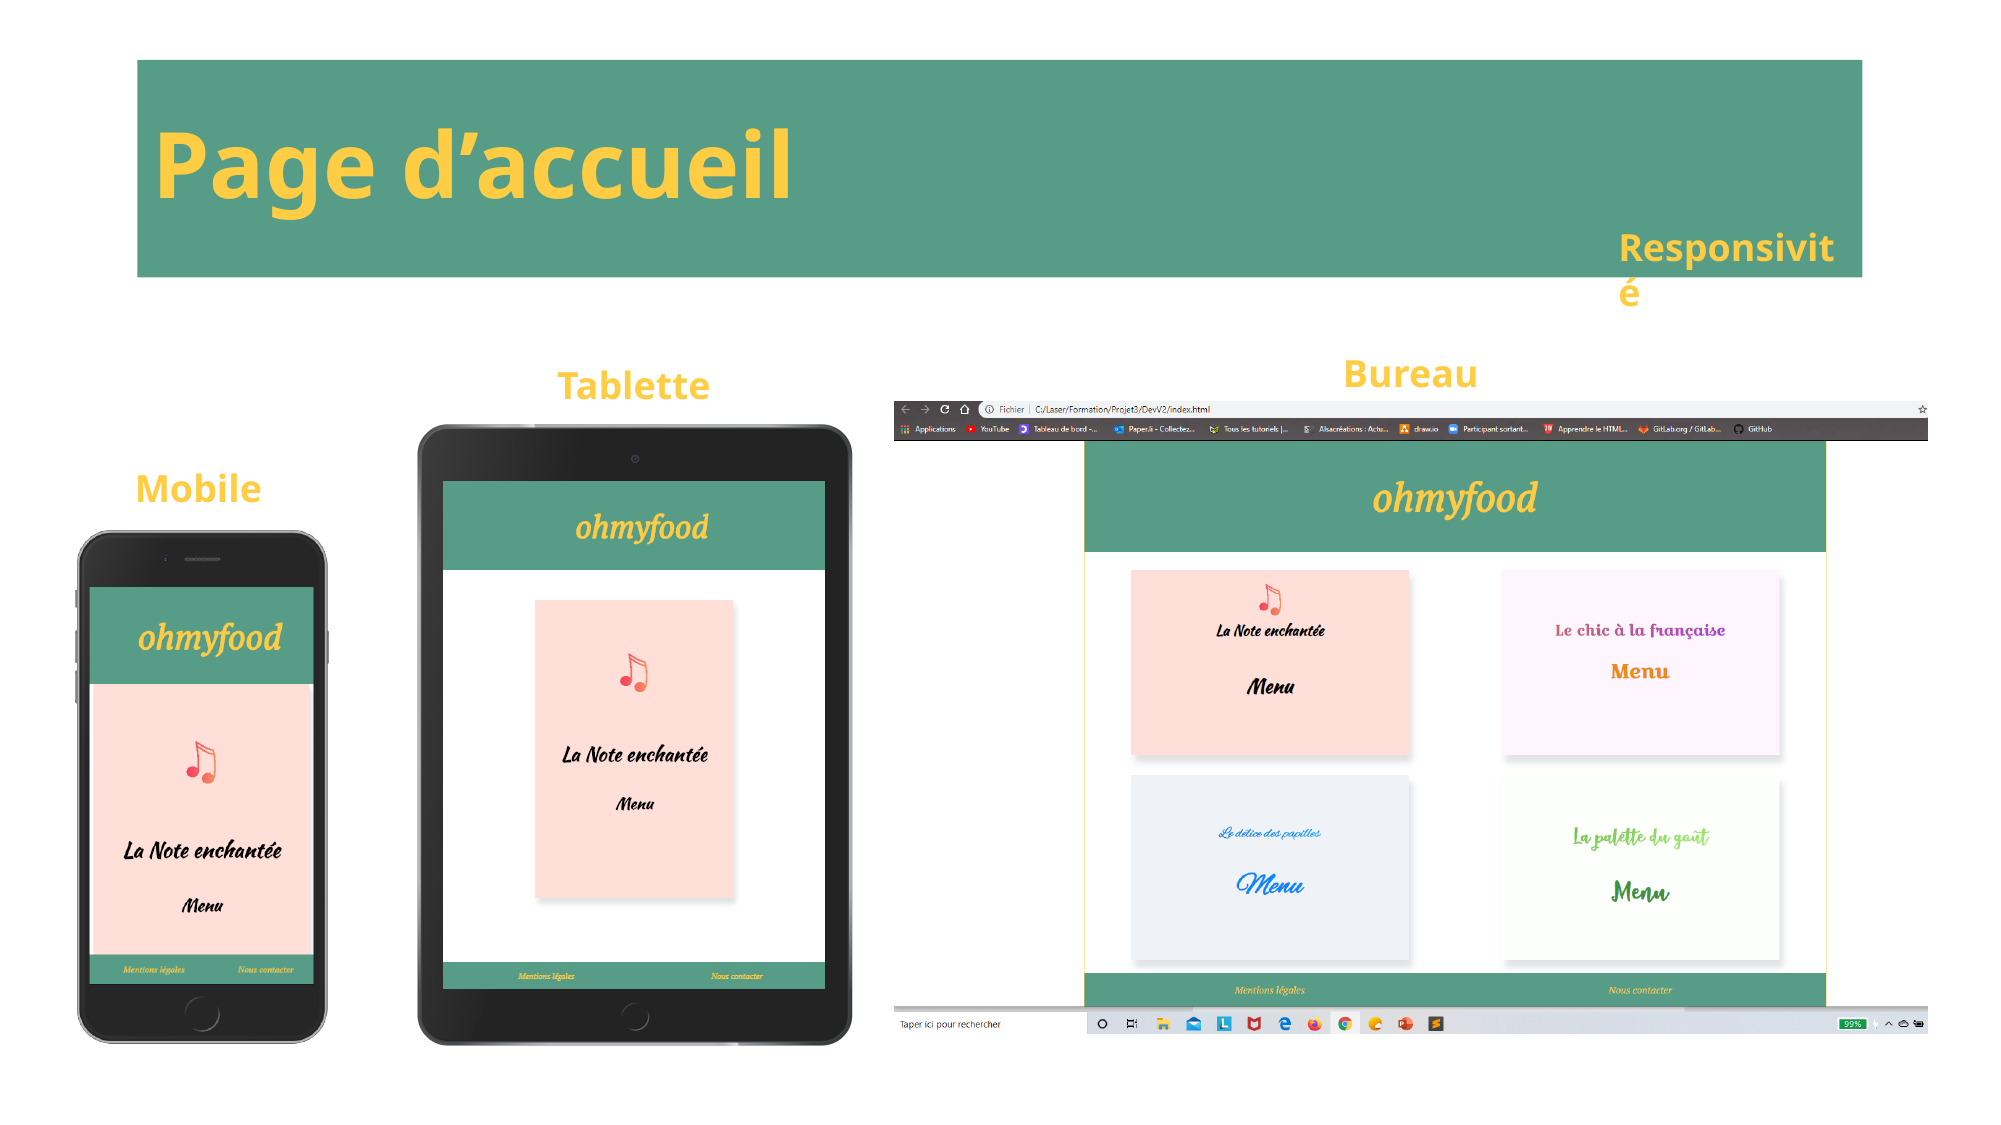

# Page d’accueil
Responsivité
Bureau
Tablette
Mobile